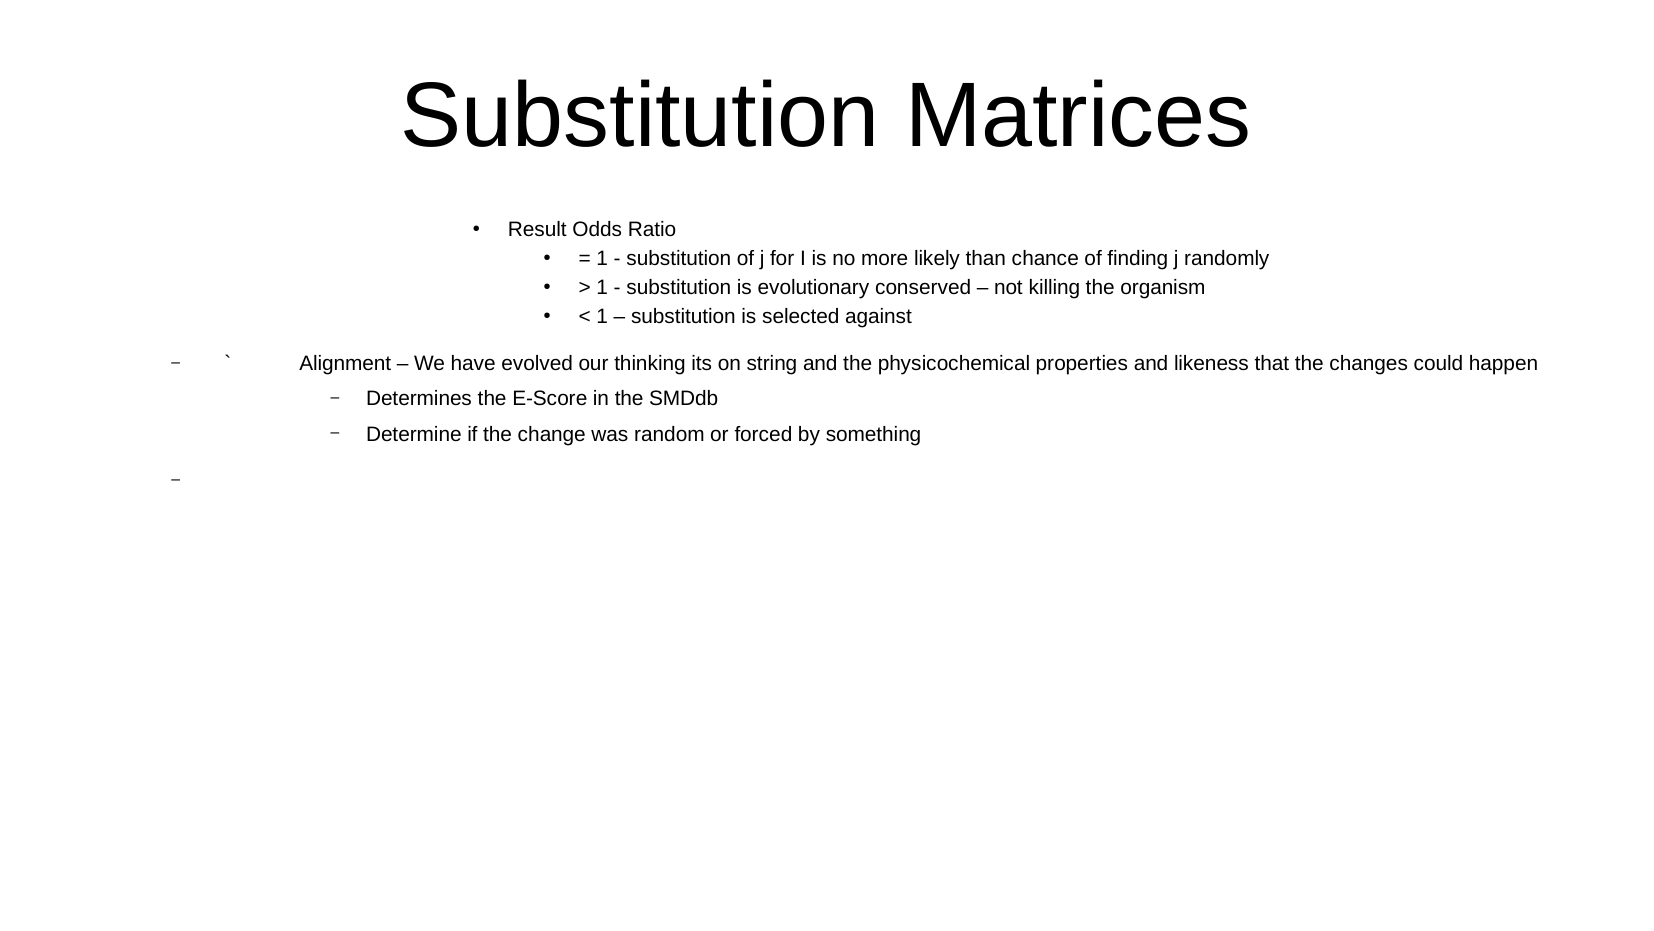

# Substitution Matrices
Result Odds Ratio
= 1 - substitution of j for I is no more likely than chance of finding j randomly
> 1 - substitution is evolutionary conserved – not killing the organism
< 1 – substitution is selected against
`	Alignment – We have evolved our thinking its on string and the physicochemical properties and likeness that the changes could happen
Determines the E-Score in the SMDdb
Determine if the change was random or forced by something